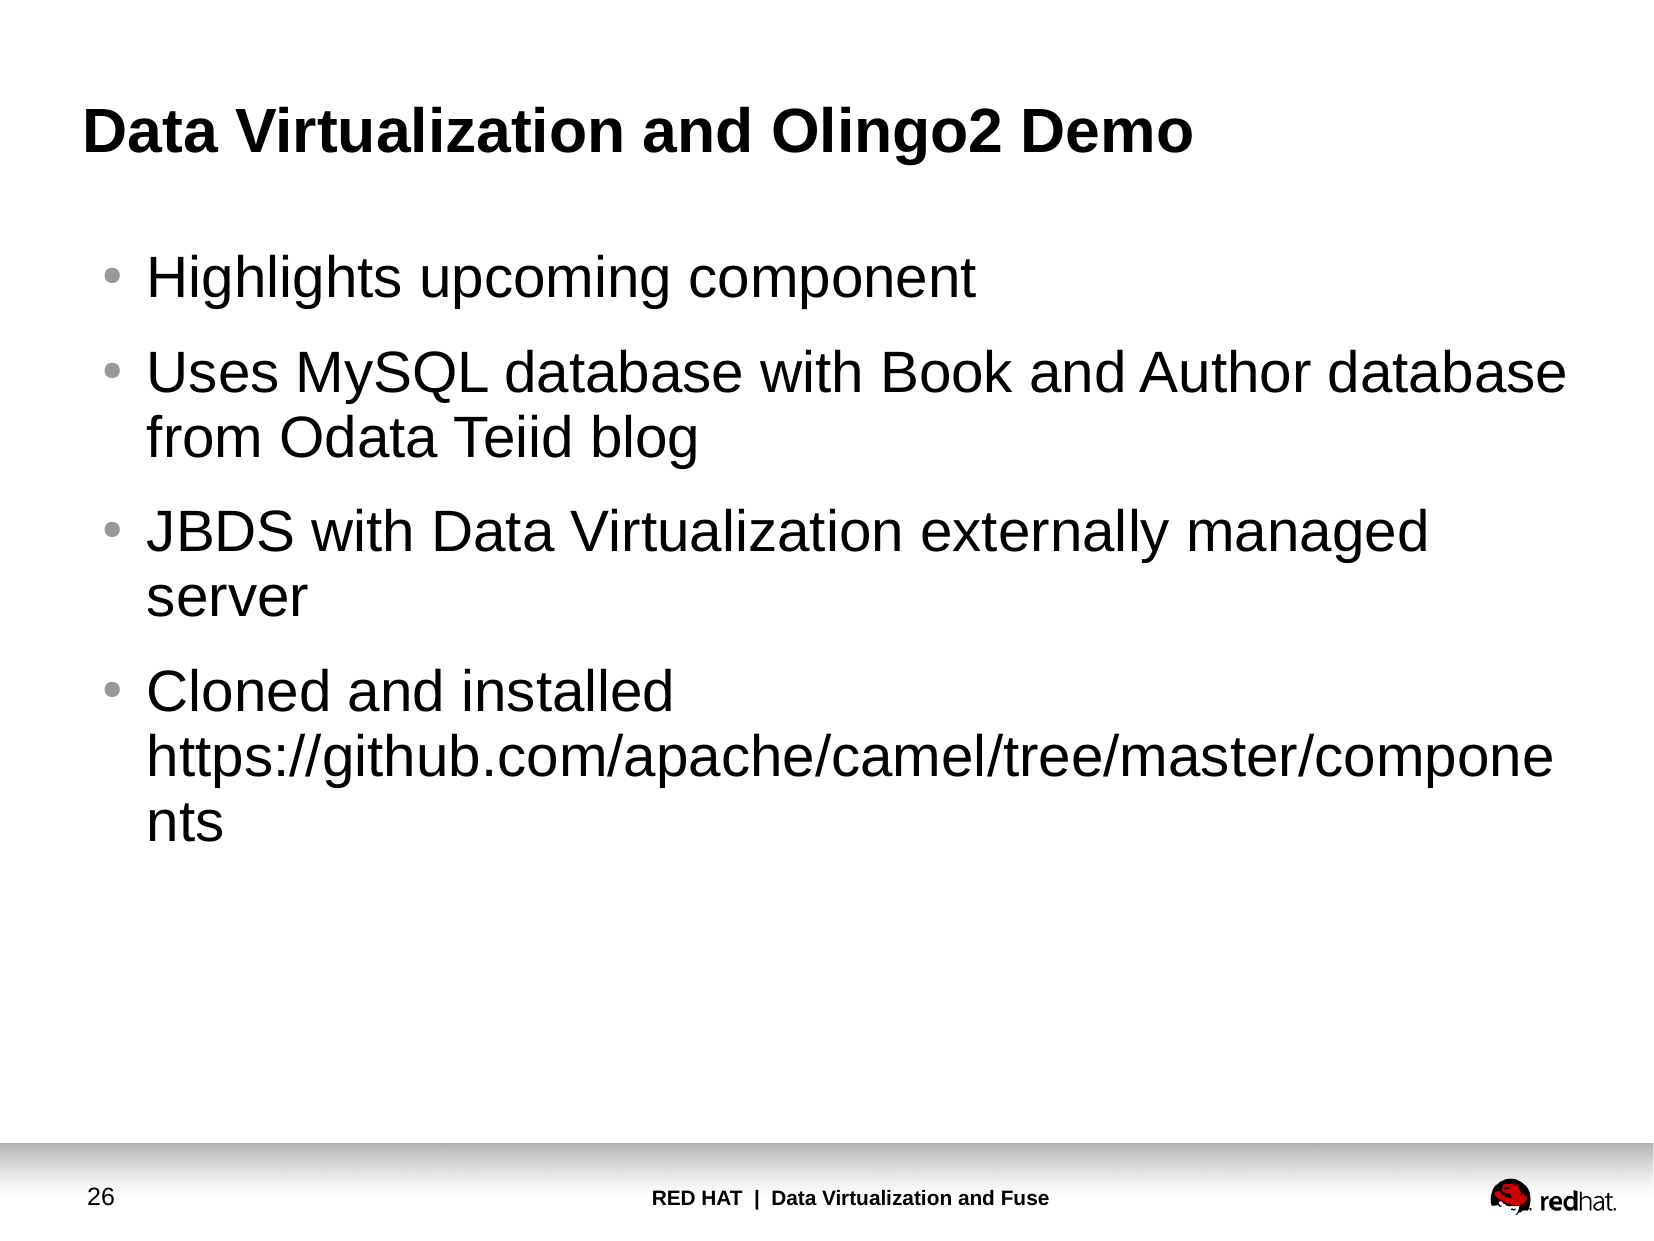

# Data Virtualization and Olingo2 Demo
Highlights upcoming component
Uses MySQL database with Book and Author database from Odata Teiid blog
JBDS with Data Virtualization externally managed server
Cloned and installed https://github.com/apache/camel/tree/master/components